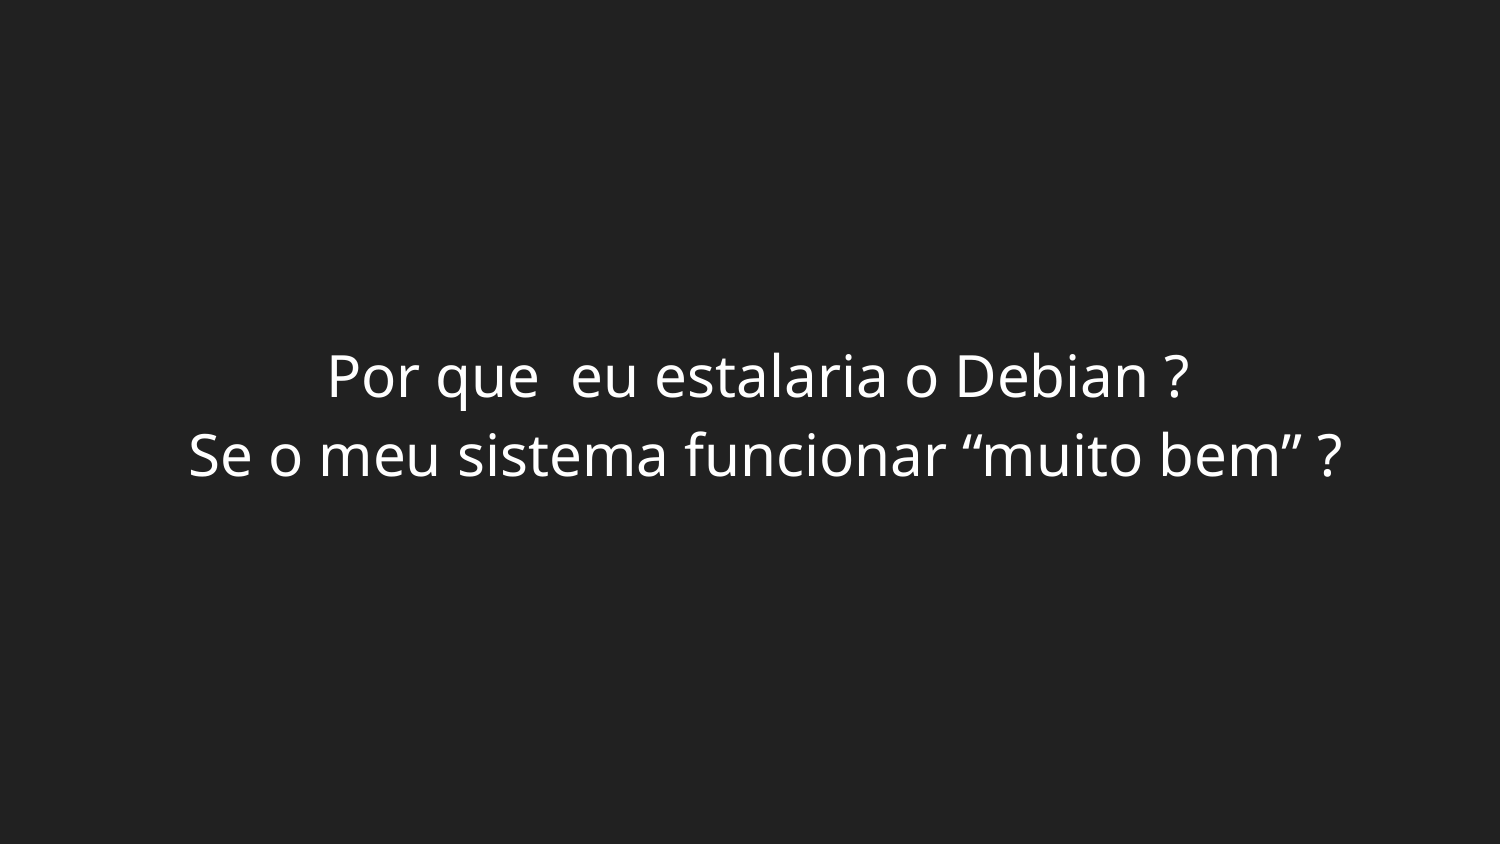

# Por que eu estalaria o Debian ? Se o meu sistema funcionar “muito bem” ?